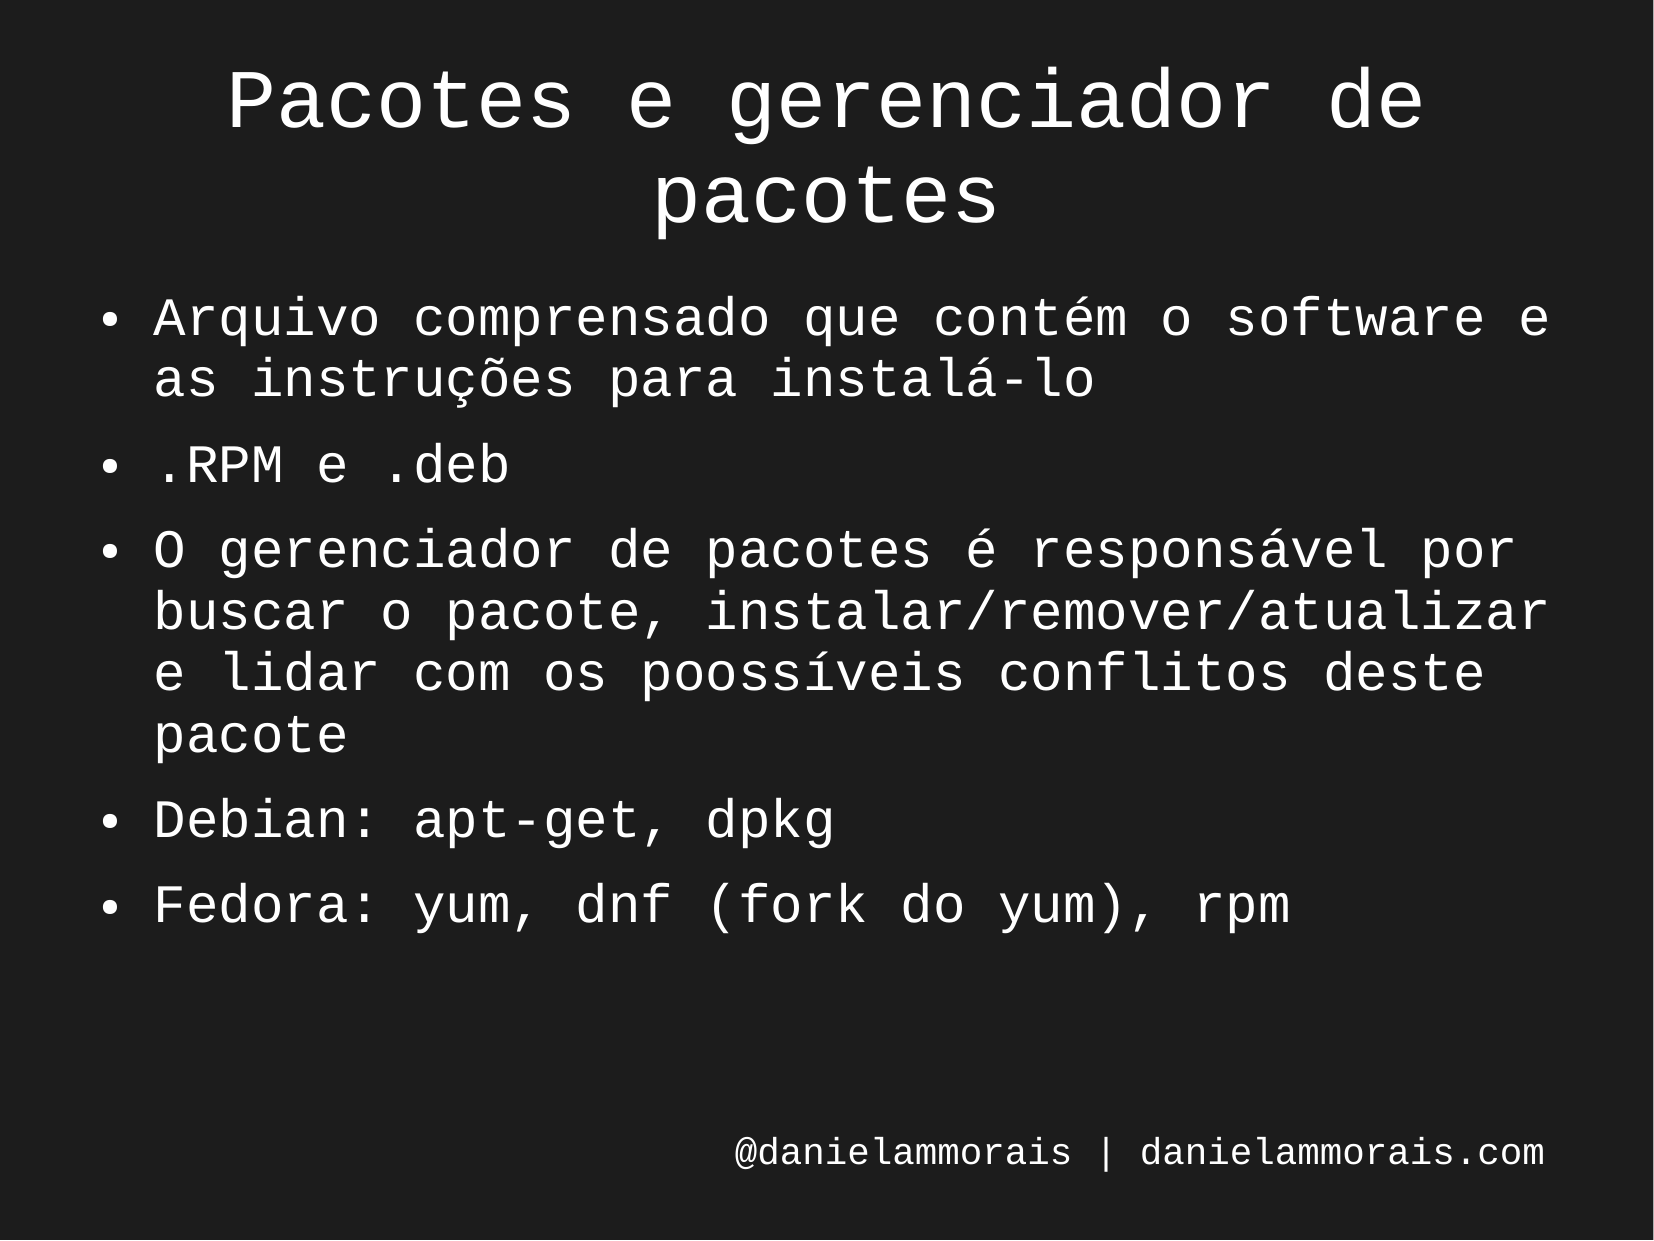

# Pacotes e gerenciador de pacotes
Arquivo comprensado que contém o software e as instruções para instalá-lo
.RPM e .deb
O gerenciador de pacotes é responsável por buscar o pacote, instalar/remover/atualizar e lidar com os poossíveis conflitos deste pacote
Debian: apt-get, dpkg
Fedora: yum, dnf (fork do yum), rpm
@danielammorais | danielammorais.com